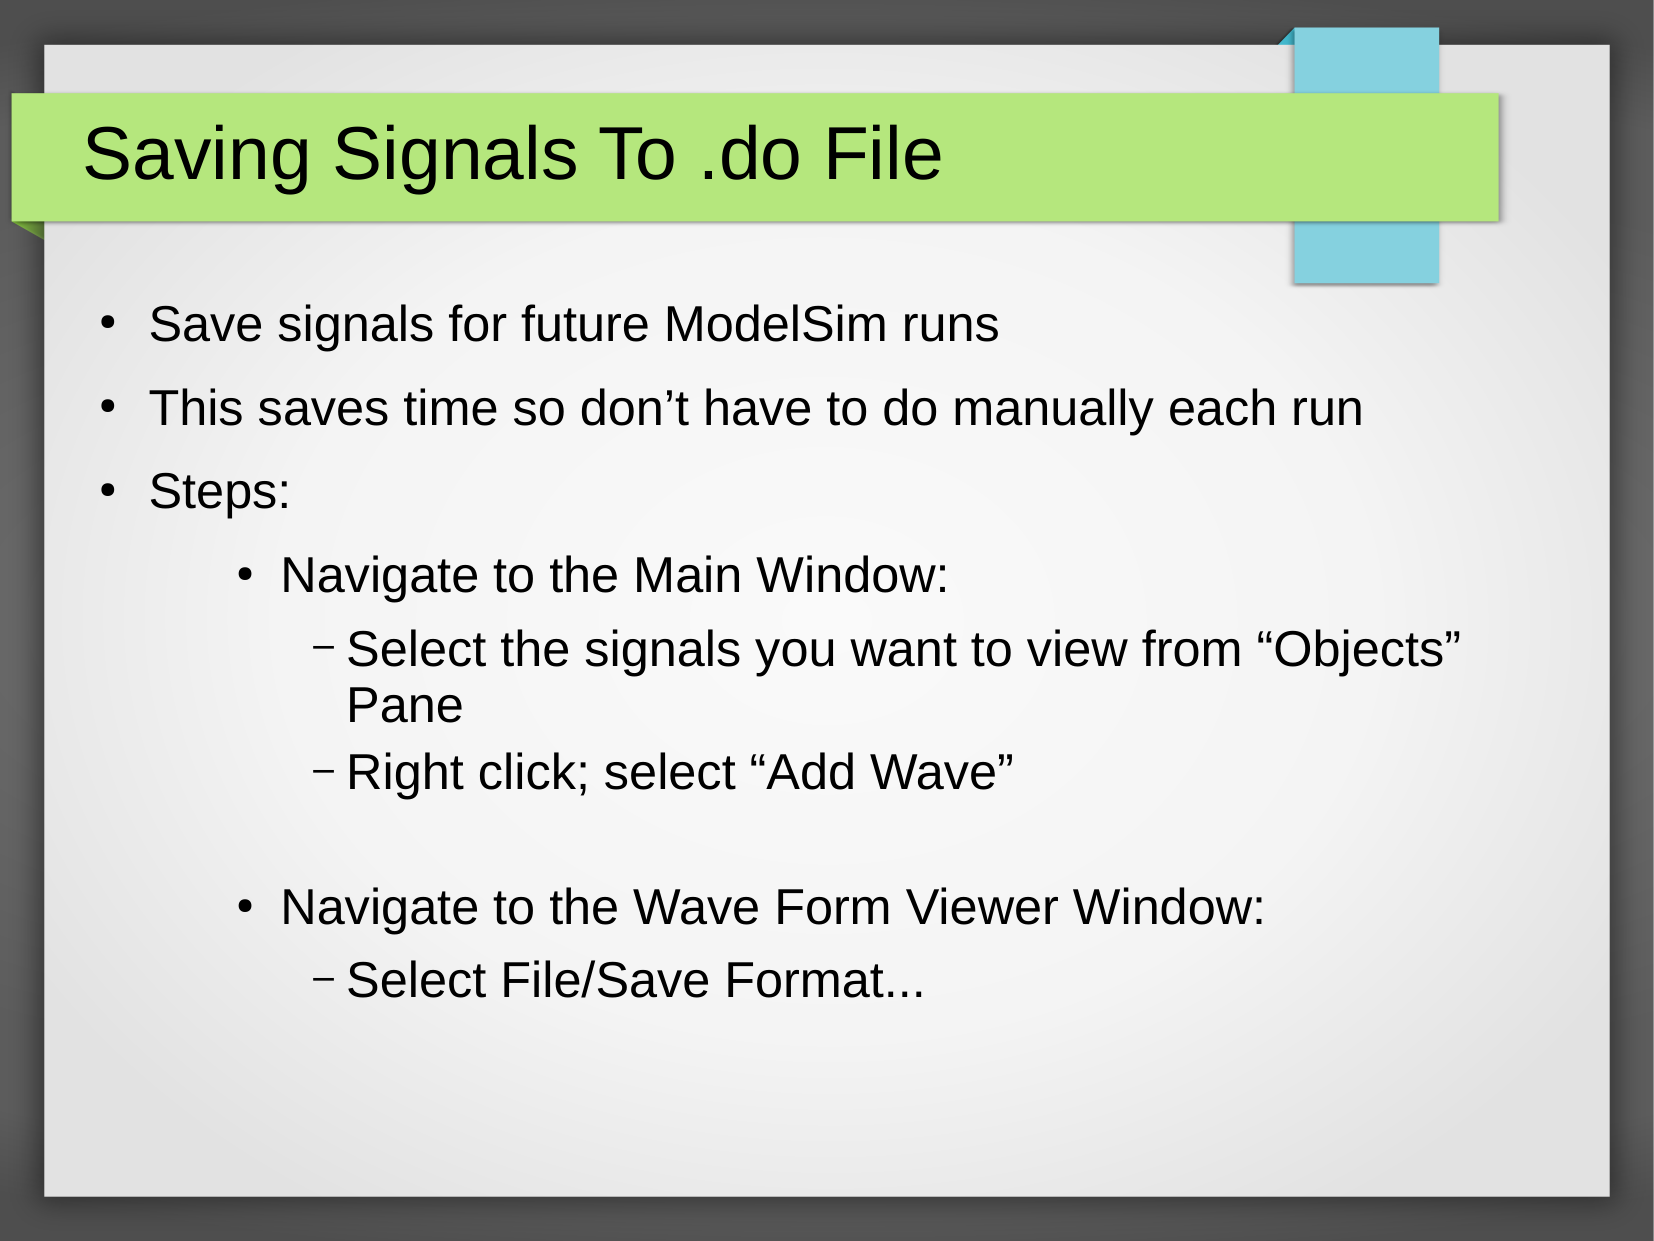

# Saving Signals To .do File
Save signals for future ModelSim runs
This saves time so don’t have to do manually each run
Steps:
Navigate to the Main Window:
Select the signals you want to view from “Objects” Pane
Right click; select “Add Wave”
Navigate to the Wave Form Viewer Window:
Select File/Save Format...